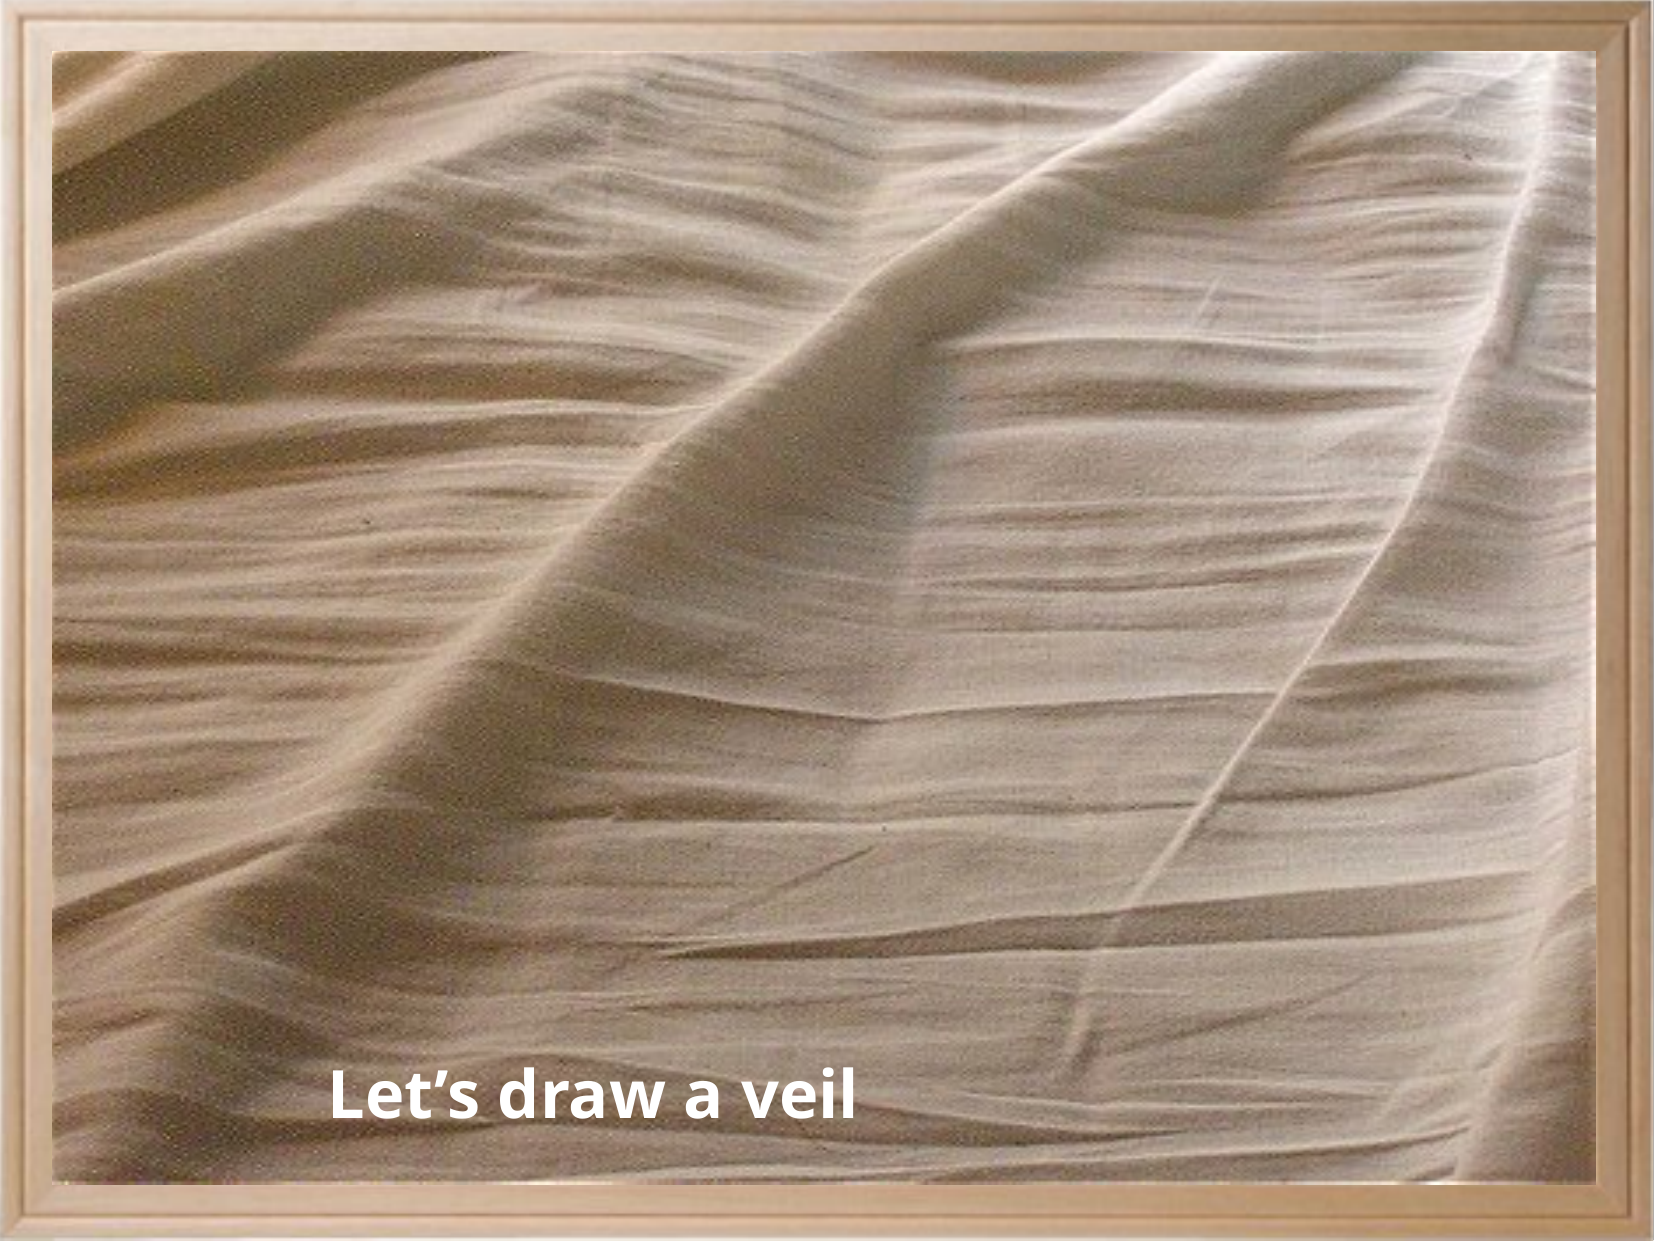

# Local VCS
Who cares?
Come on...
...neither you still use them!
Let’s draw a veil